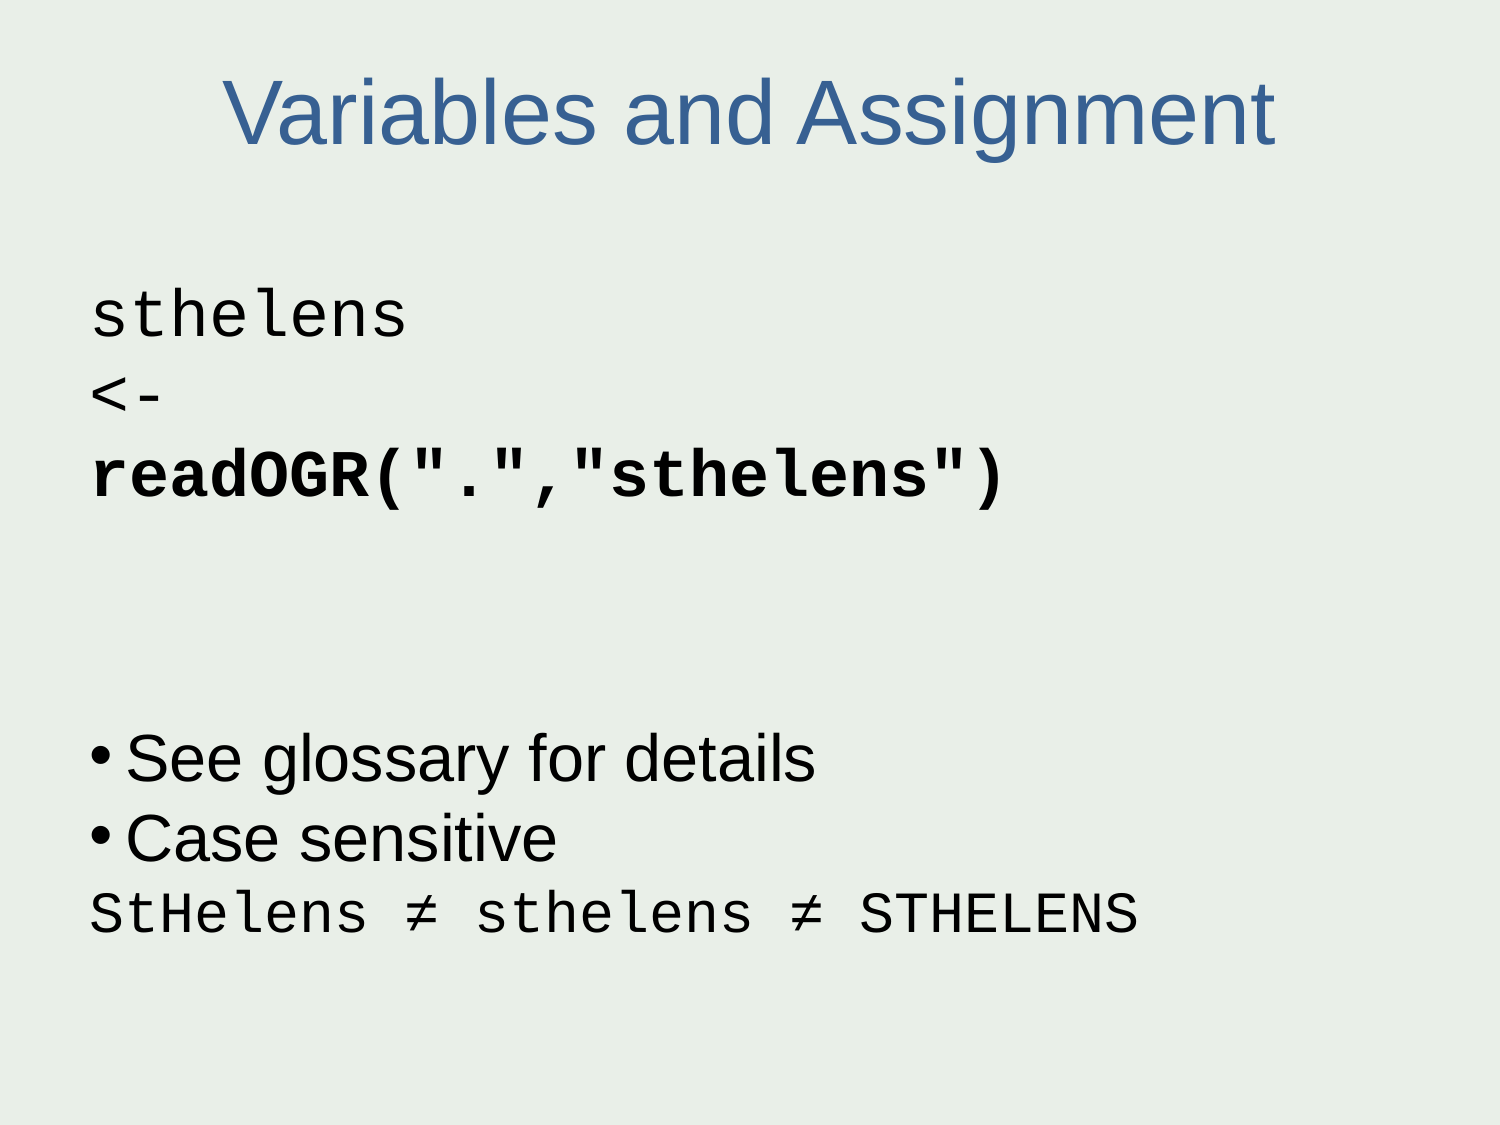

Variables and Assignment
sthelens
<-
readOGR(".","sthelens")
See glossary for details
Case sensitive
StHelens ≠ sthelens ≠ STHELENS